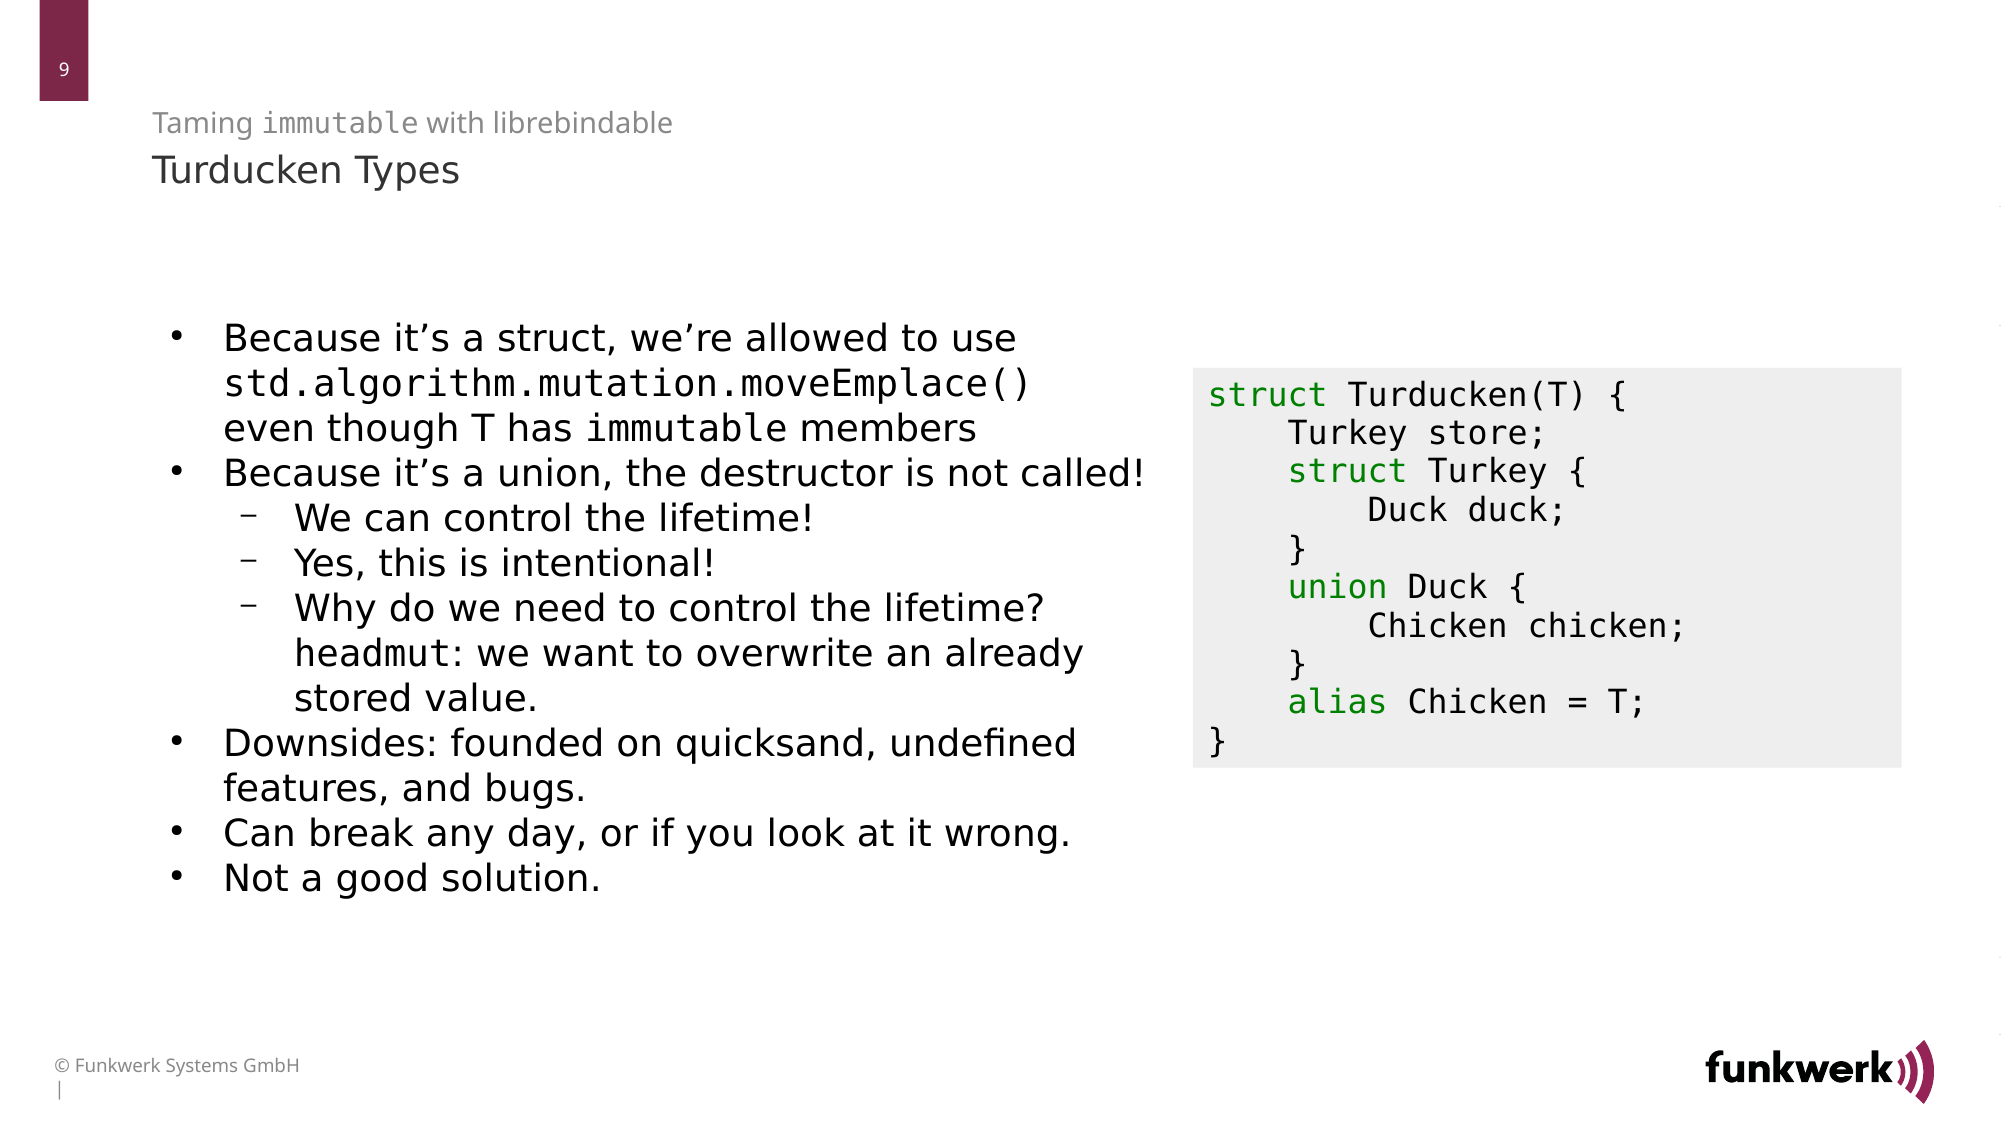

9
Taming immutable with librebindable
Turducken Types
Because it’s a struct, we’re allowed to use
std.algorithm.mutation.moveEmplace()
even though T has immutable members
Because it’s a union, the destructor is not called!
We can control the lifetime!
Yes, this is intentional!
Why do we need to control the lifetime? headmut: we want to overwrite an already stored value.
Downsides: founded on quicksand, undefined features, and bugs.
Can break any day, or if you look at it wrong.
Not a good solution.
struct Turducken(T) {
 Turkey store;
 struct Turkey {
 Duck duck;
 }
 union Duck {
 Chicken chicken;
 }
 alias Chicken = T;
}